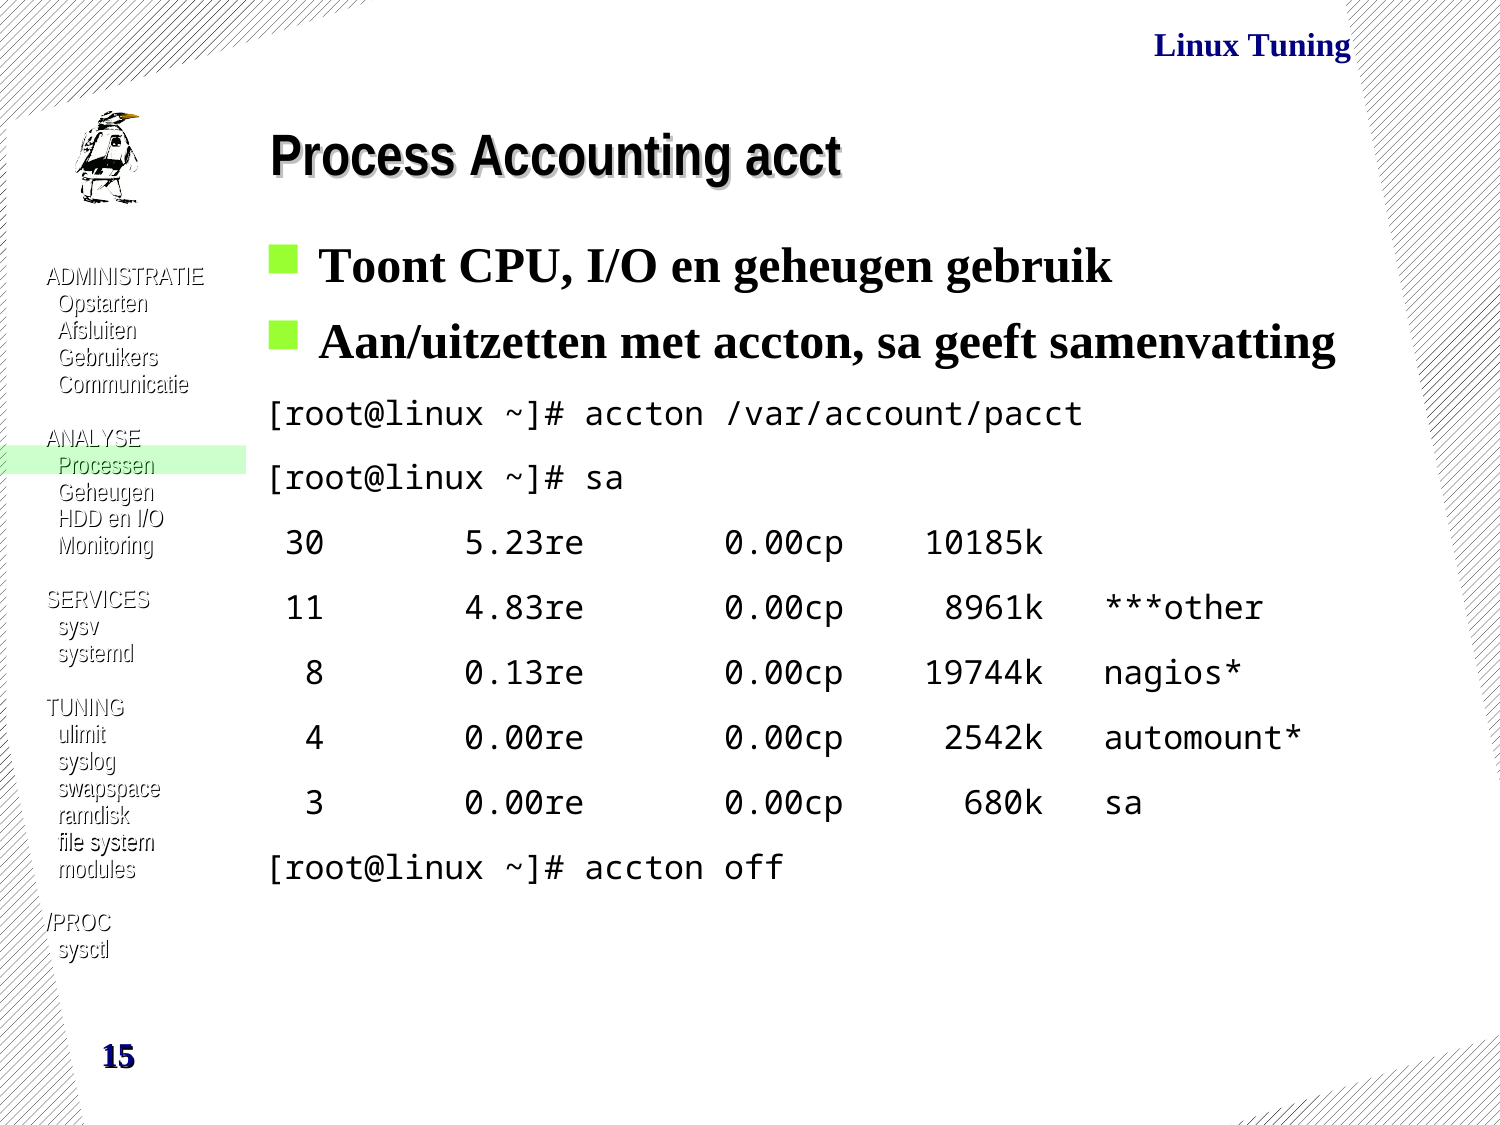

# Process Accounting acct
Toont CPU, I/O en geheugen gebruik
Aan/uitzetten met accton, sa geeft samenvatting
[root@linux ~]# accton /var/account/pacct
[root@linux ~]# sa
 30 5.23re 0.00cp 10185k
 11 4.83re 0.00cp 8961k ***other
 8 0.13re 0.00cp 19744k nagios*
 4 0.00re 0.00cp 2542k automount*
 3 0.00re 0.00cp 680k sa
[root@linux ~]# accton off